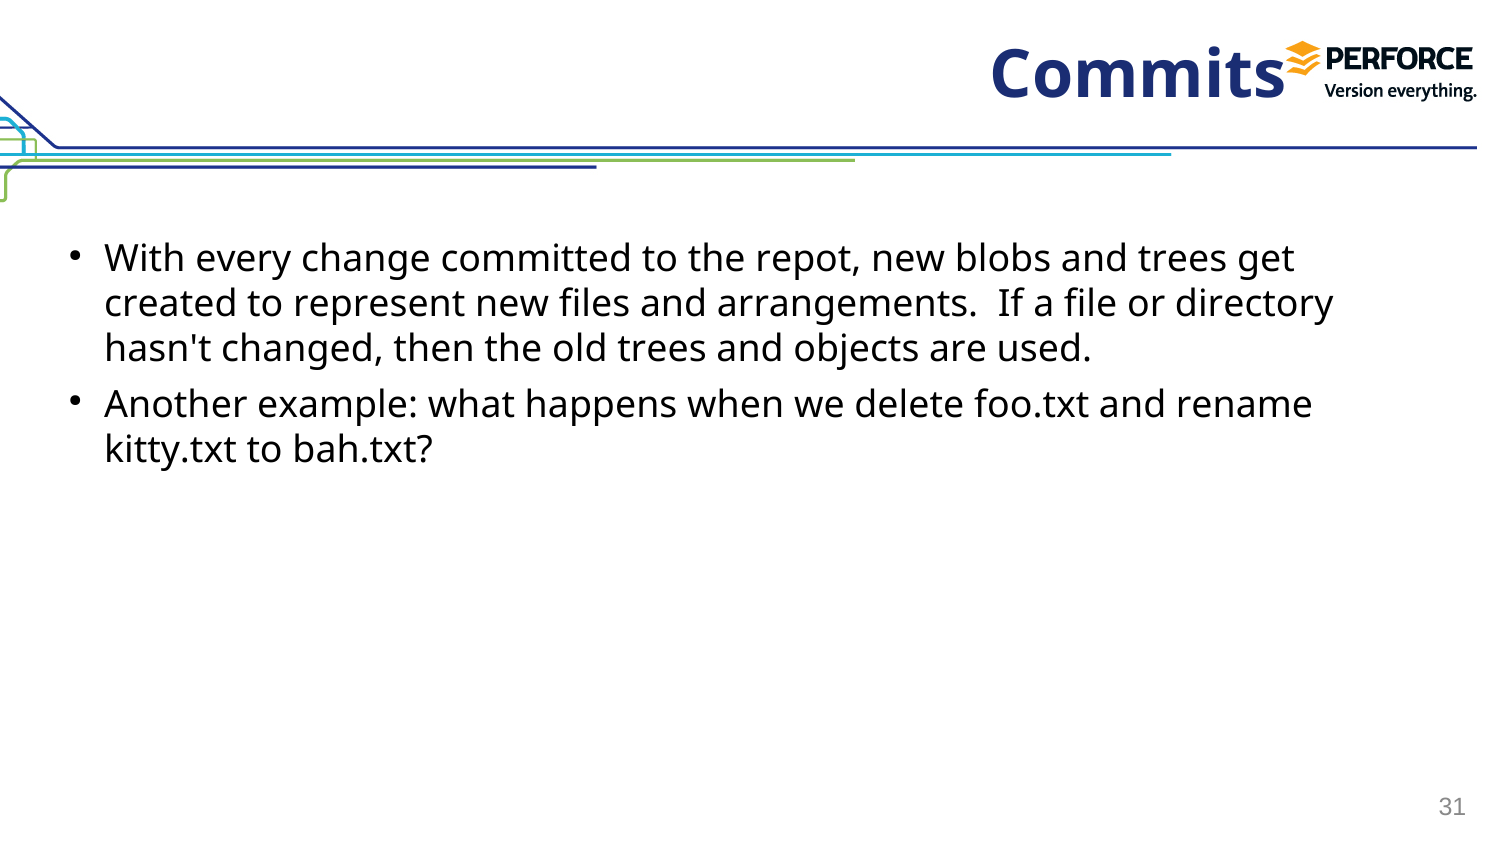

# Commits
With every change committed to the repot, new blobs and trees get created to represent new files and arrangements. If a file or directory hasn't changed, then the old trees and objects are used.
Another example: what happens when we delete foo.txt and rename kitty.txt to bah.txt?